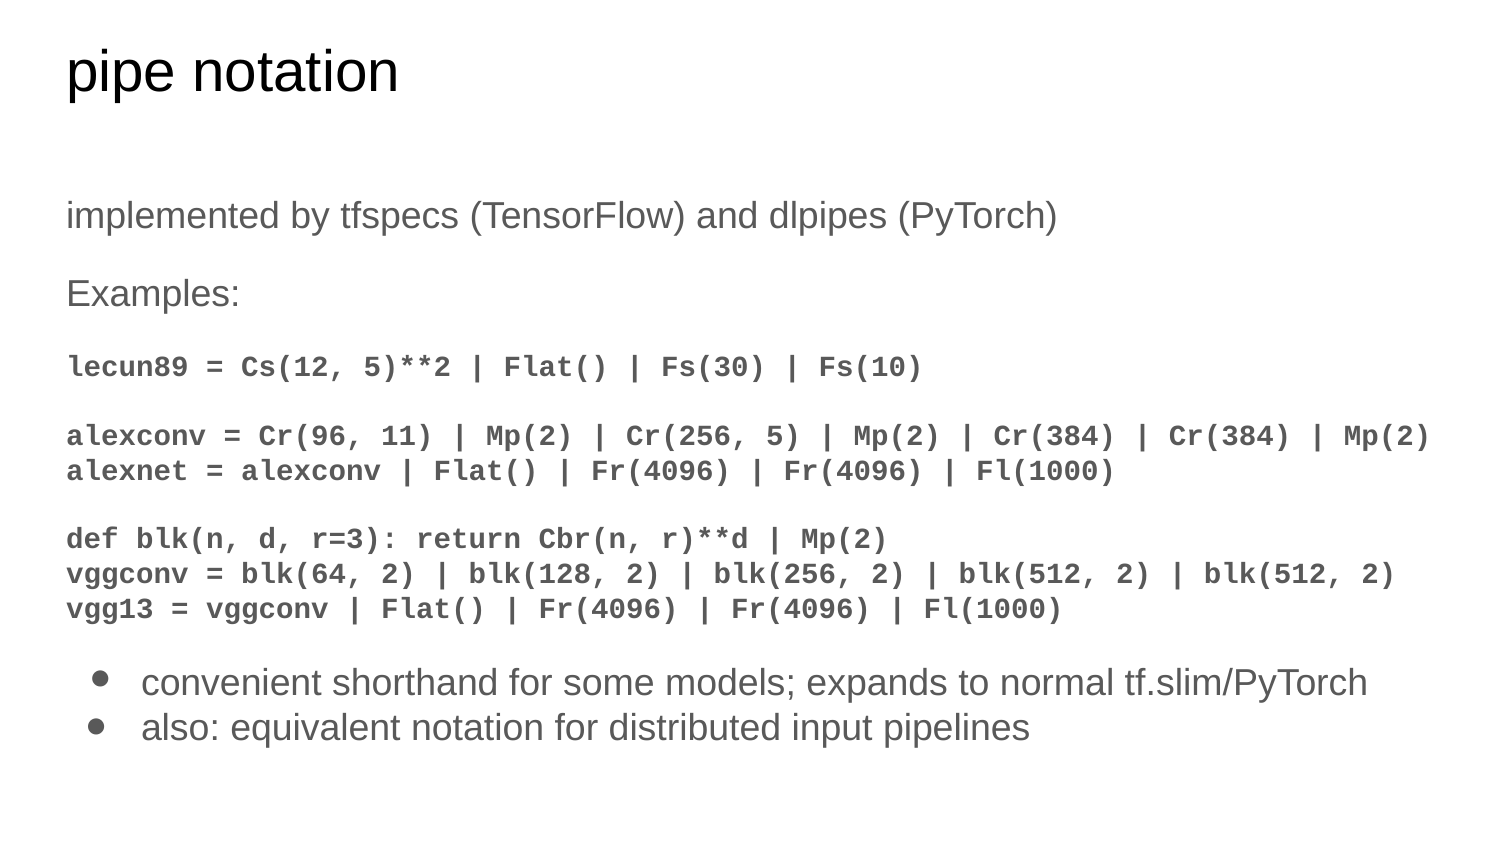

# pipe notation
implemented by tfspecs (TensorFlow) and dlpipes (PyTorch)
Examples:
lecun89 = Cs(12, 5)**2 | Flat() | Fs(30) | Fs(10)
alexconv = Cr(96, 11) | Mp(2) | Cr(256, 5) | Mp(2) | Cr(384) | Cr(384) | Mp(2)
alexnet = alexconv | Flat() | Fr(4096) | Fr(4096) | Fl(1000)
def blk(n, d, r=3): return Cbr(n, r)**d | Mp(2)
vggconv = blk(64, 2) | blk(128, 2) | blk(256, 2) | blk(512, 2) | blk(512, 2)
vgg13 = vggconv | Flat() | Fr(4096) | Fr(4096) | Fl(1000)
convenient shorthand for some models; expands to normal tf.slim/PyTorch
also: equivalent notation for distributed input pipelines